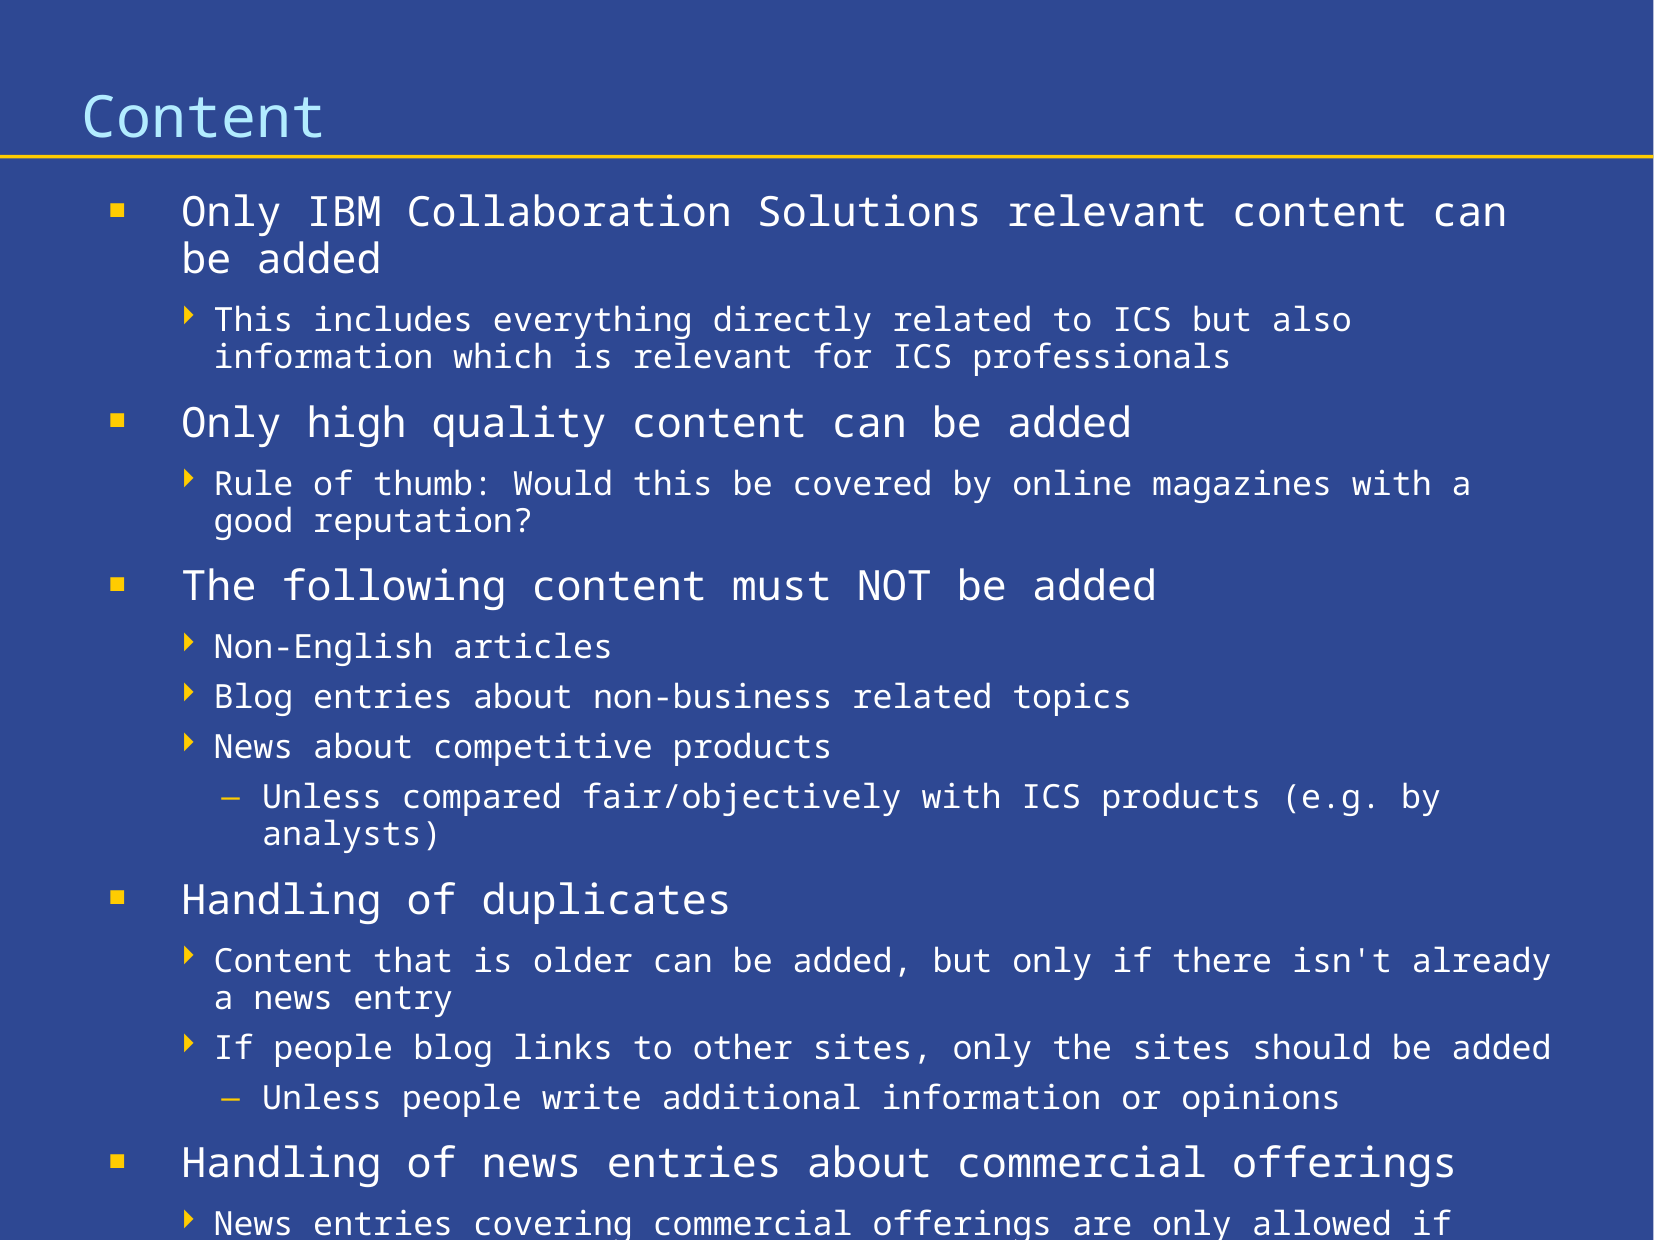

# Content
Only IBM Collaboration Solutions relevant content can be added
This includes everything directly related to ICS but also information which is relevant for ICS professionals
Only high quality content can be added
Rule of thumb: Would this be covered by online magazines with a good reputation?
The following content must NOT be added
Non-English articles
Blog entries about non-business related topics
News about competitive products
Unless compared fair/objectively with ICS products (e.g. by analysts)
Handling of duplicates
Content that is older can be added, but only if there isn't already a news entry
If people blog links to other sites, only the sites should be added
Unless people write additional information or opinions
Handling of news entries about commercial offerings
News entries covering commercial offerings are only allowed if relevant to ICS professionals, e.g. products announcements
Pure self promoting news are not allowed to be put on Collaboration Today
These entries need to be put in the “Community-Showcases” category